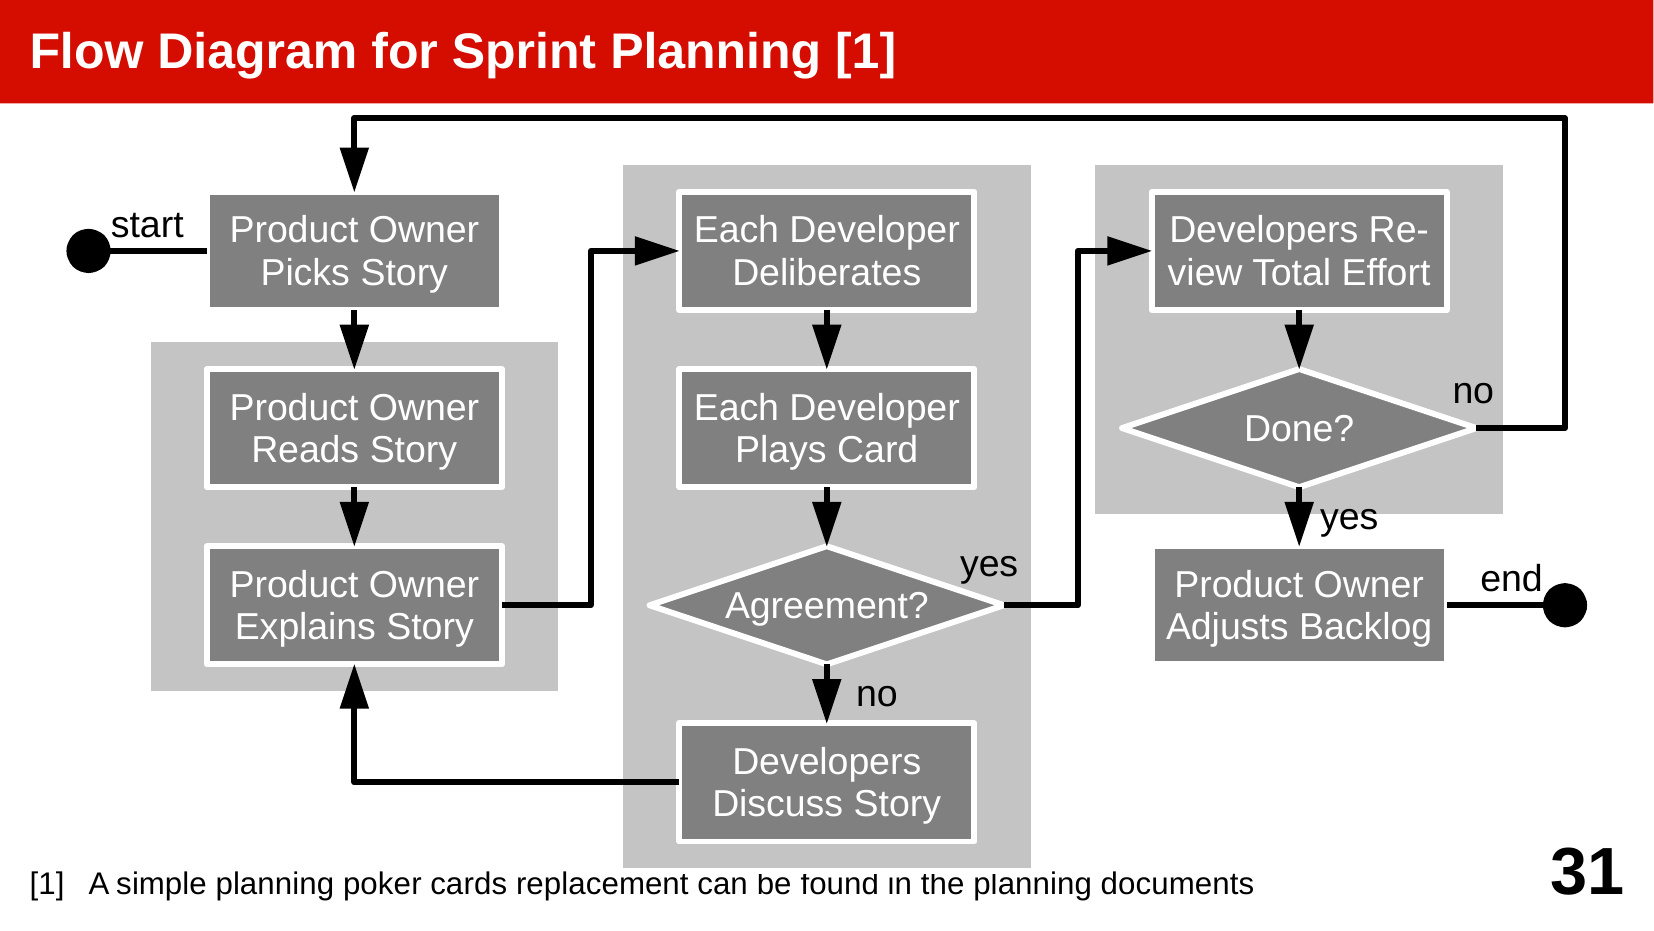

# Flow Diagram for Sprint Planning [1]
 start
Product Owner
Picks Story
Each Developer
Deliberates
Developers Re-
view Total Effort
no
Product Owner
Reads Story
Each Developer
Plays Card
Done?
yes
yes
end
Product Owner
Explains Story
Agreement?
Product Owner
Adjusts Backlog
no
Developers
Discuss Story
[1]	A simple planning poker cards replacement can be found in the planning documents
The AMOS Project
31
© 2020 Dirk Riehle - Some Rights Reserved